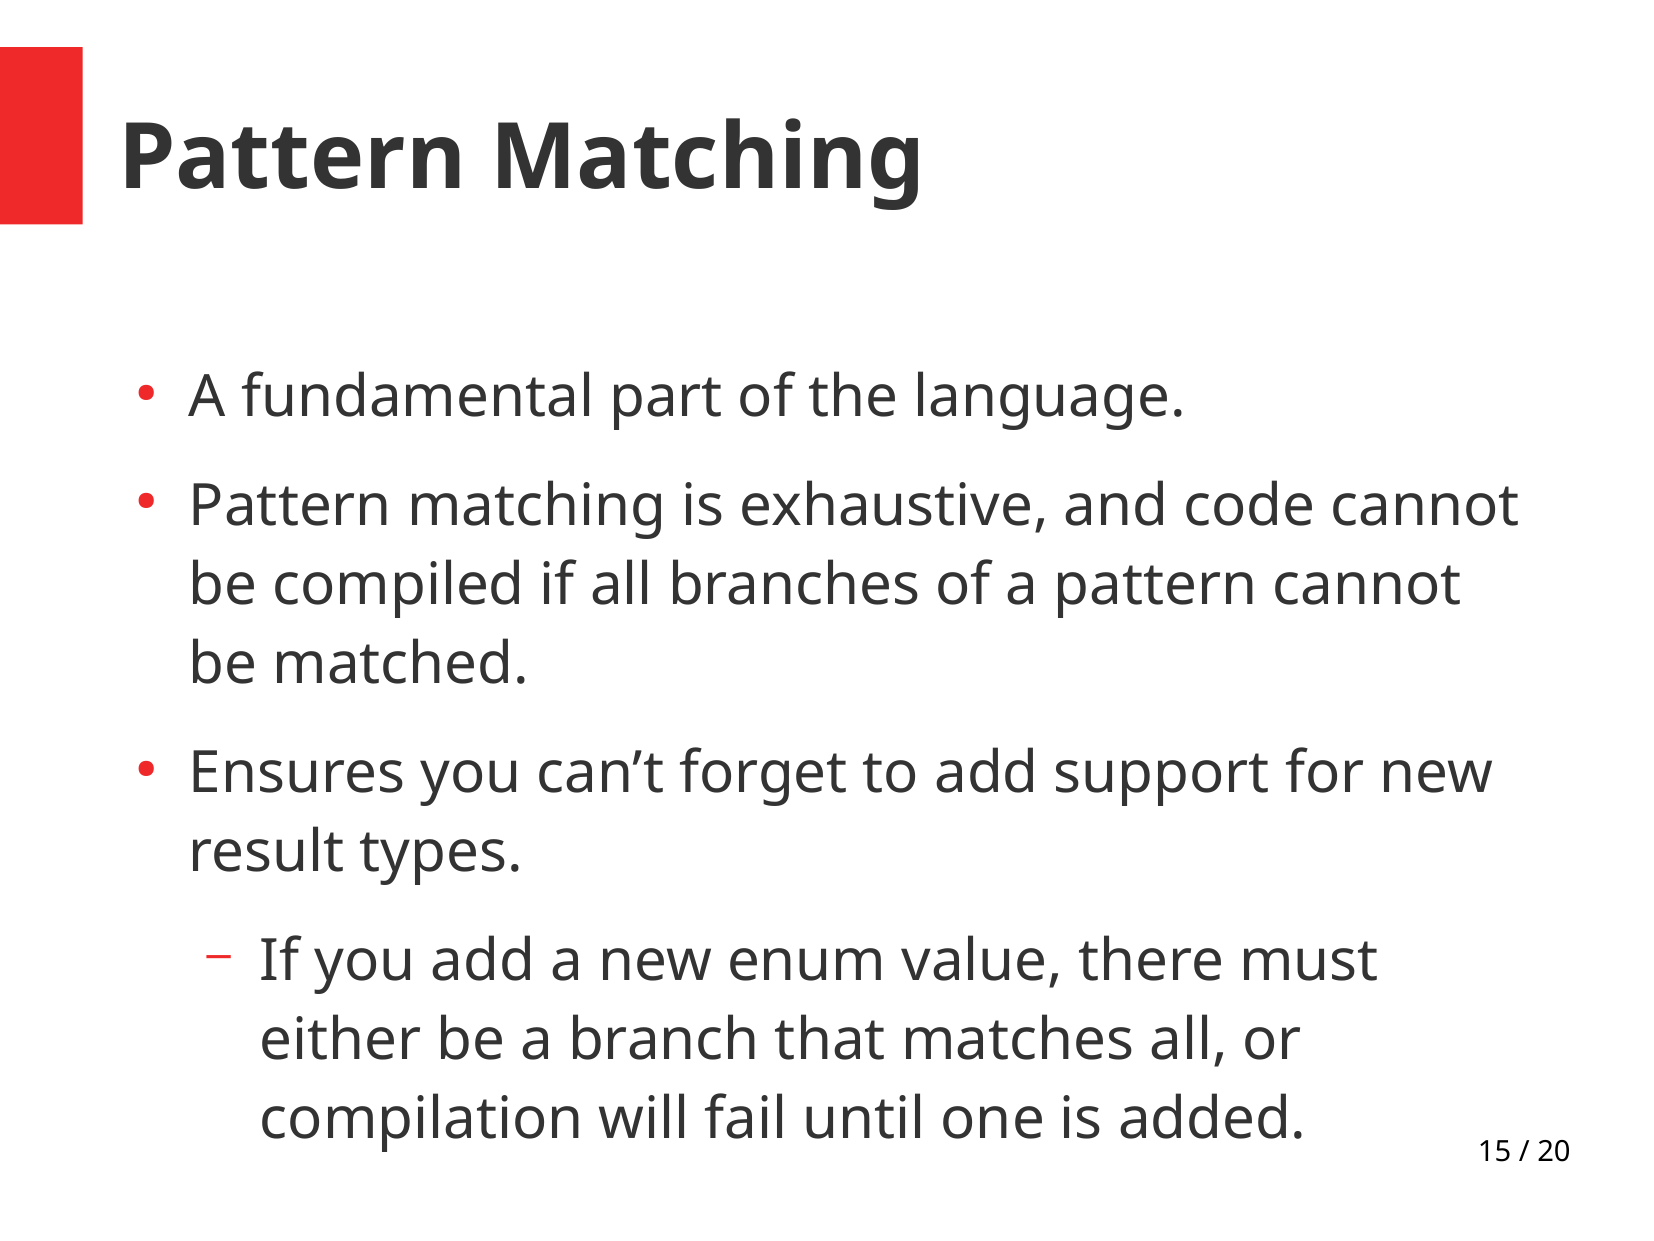

# Pattern Matching
A fundamental part of the language.
Pattern matching is exhaustive, and code cannot be compiled if all branches of a pattern cannot be matched.
Ensures you can’t forget to add support for new result types.
If you add a new enum value, there must either be a branch that matches all, or compilation will fail until one is added.
15